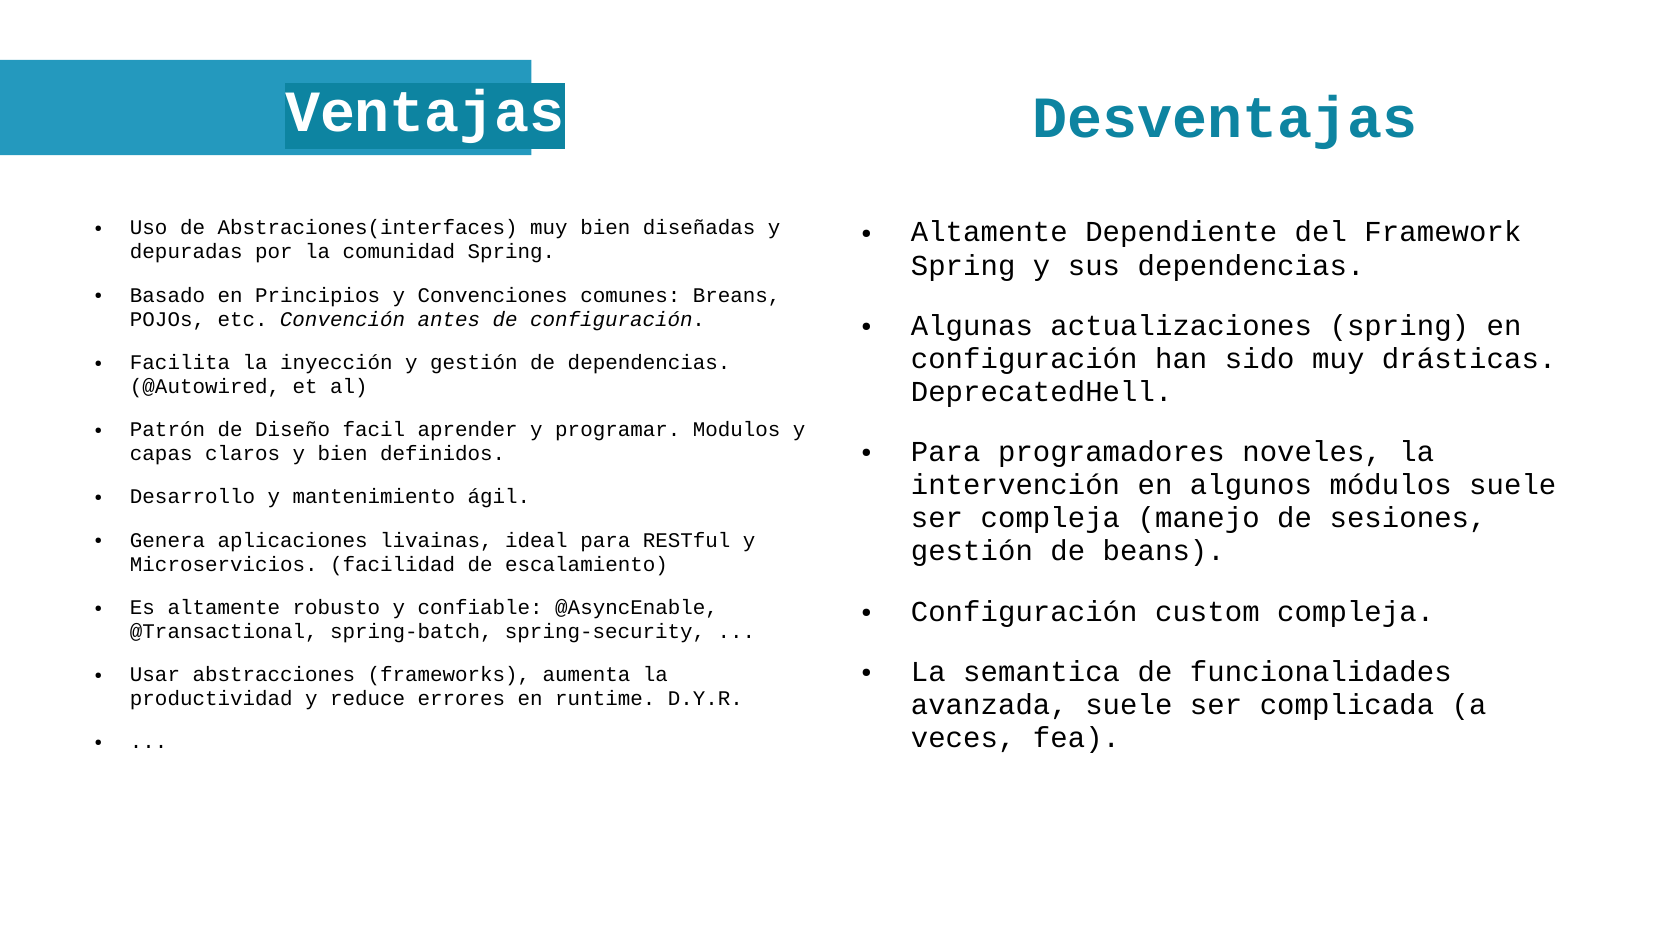

Ventajas
Desventajas
# Uso de Abstraciones(interfaces) muy bien diseñadas y depuradas por la comunidad Spring.
Basado en Principios y Convenciones comunes: Breans, POJOs, etc. Convención antes de configuración.
Facilita la inyección y gestión de dependencias. (@Autowired, et al)
Patrón de Diseño facil aprender y programar. Modulos y capas claros y bien definidos.
Desarrollo y mantenimiento ágil.
Genera aplicaciones livainas, ideal para RESTful y Microservicios. (facilidad de escalamiento)
Es altamente robusto y confiable: @AsyncEnable, @Transactional, spring-batch, spring-security, ...
Usar abstracciones (frameworks), aumenta la productividad y reduce errores en runtime. D.Y.R.
...
Altamente Dependiente del Framework Spring y sus dependencias.
Algunas actualizaciones (spring) en configuración han sido muy drásticas. DeprecatedHell.
Para programadores noveles, la intervención en algunos módulos suele ser compleja (manejo de sesiones, gestión de beans).
Configuración custom compleja.
La semantica de funcionalidades avanzada, suele ser complicada (a veces, fea).